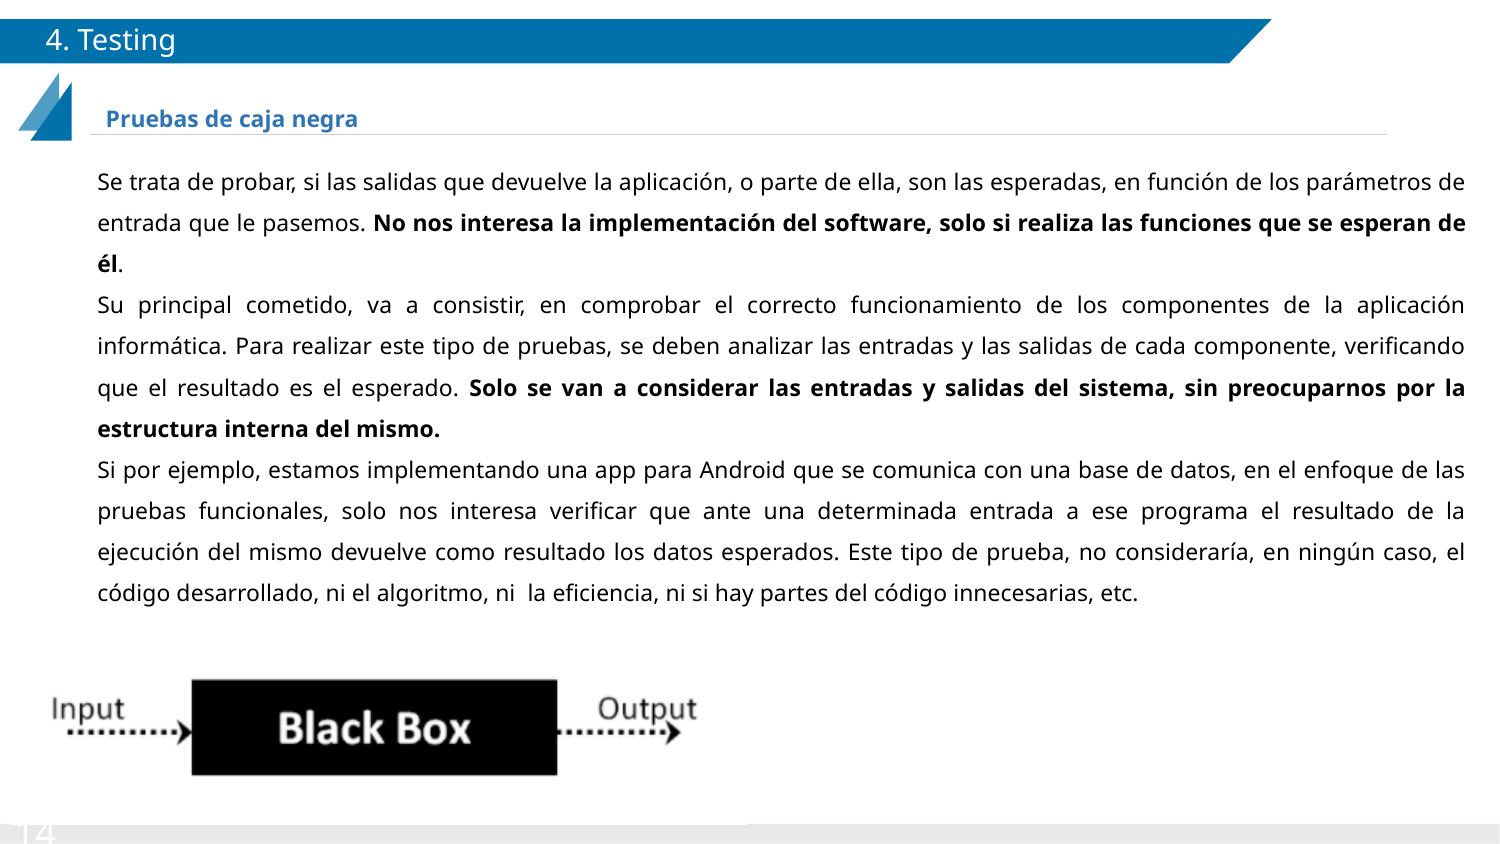

# 4. Testing
Pruebas de caja negra
Se trata de probar, si las salidas que devuelve la aplicación, o parte de ella, son las esperadas, en función de los parámetros de entrada que le pasemos. No nos interesa la implementación del software, solo si realiza las funciones que se esperan de él.
Su principal cometido, va a consistir, en comprobar el correcto funcionamiento de los componentes de la aplicación informática. Para realizar este tipo de pruebas, se deben analizar las entradas y las salidas de cada componente, verificando que el resultado es el esperado. Solo se van a considerar las entradas y salidas del sistema, sin preocuparnos por la estructura interna del mismo.
Si por ejemplo, estamos implementando una app para Android que se comunica con una base de datos, en el enfoque de las pruebas funcionales, solo nos interesa verificar que ante una determinada entrada a ese programa el resultado de la ejecución del mismo devuelve como resultado los datos esperados. Este tipo de prueba, no consideraría, en ningún caso, el código desarrollado, ni el algoritmo, ni la eficiencia, ni si hay partes del código innecesarias, etc.